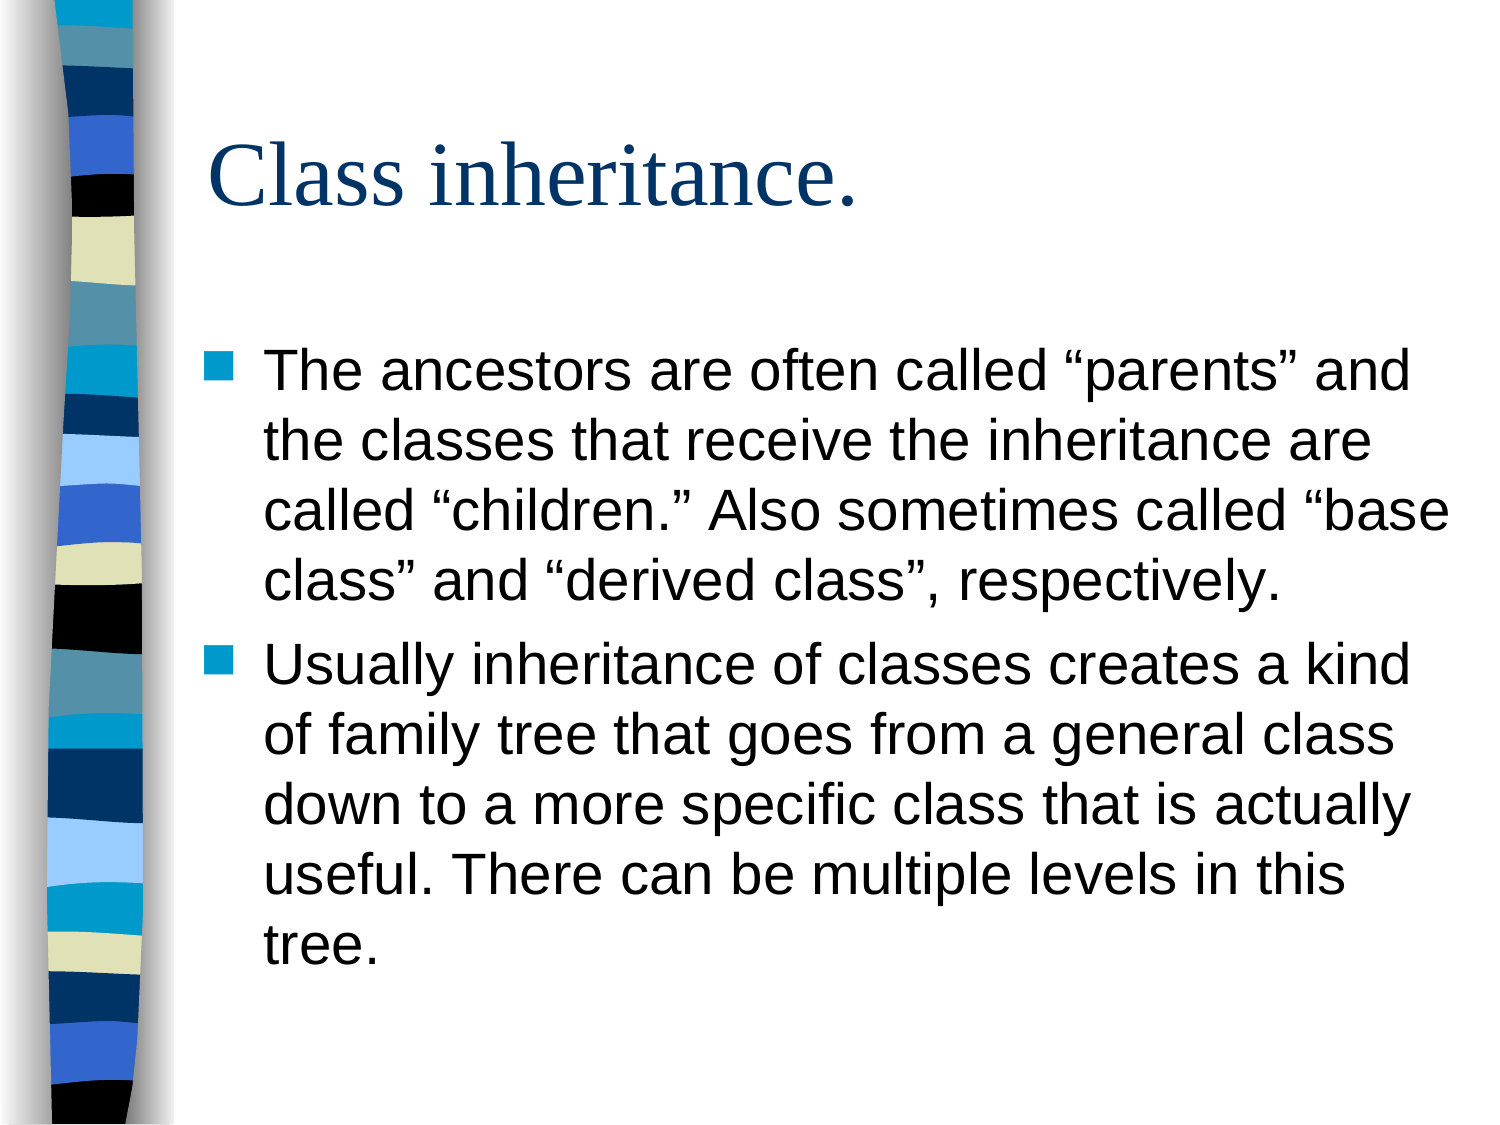

# Class inheritance.
The ancestors are often called “parents” and the classes that receive the inheritance are called “children.” Also sometimes called “base class” and “derived class”, respectively.
Usually inheritance of classes creates a kind of family tree that goes from a general class down to a more specific class that is actually useful. There can be multiple levels in this tree.